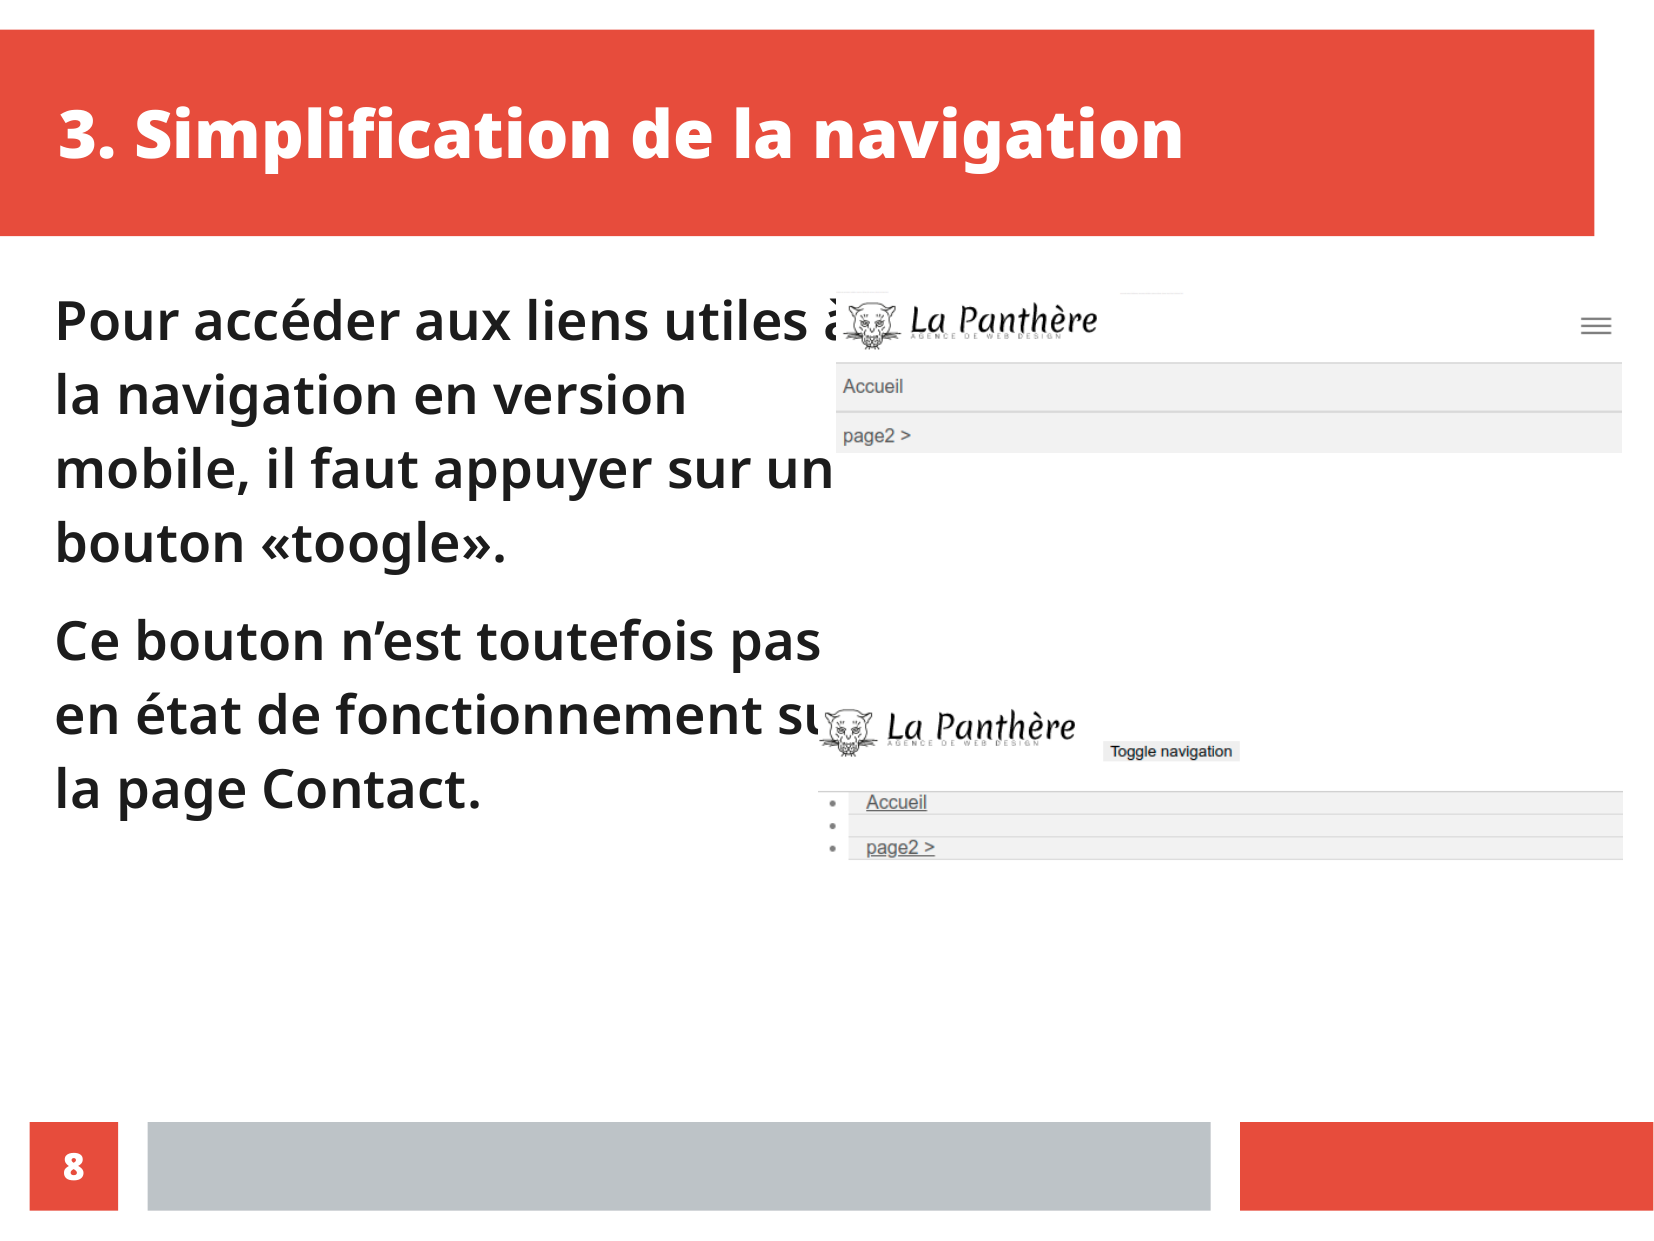

# 3. Simplification de la navigation
Pour accéder aux liens utiles à la navigation en version mobile, il faut appuyer sur un bouton «toogle».
Ce bouton n’est toutefois pas en état de fonctionnement sur la page Contact.
8